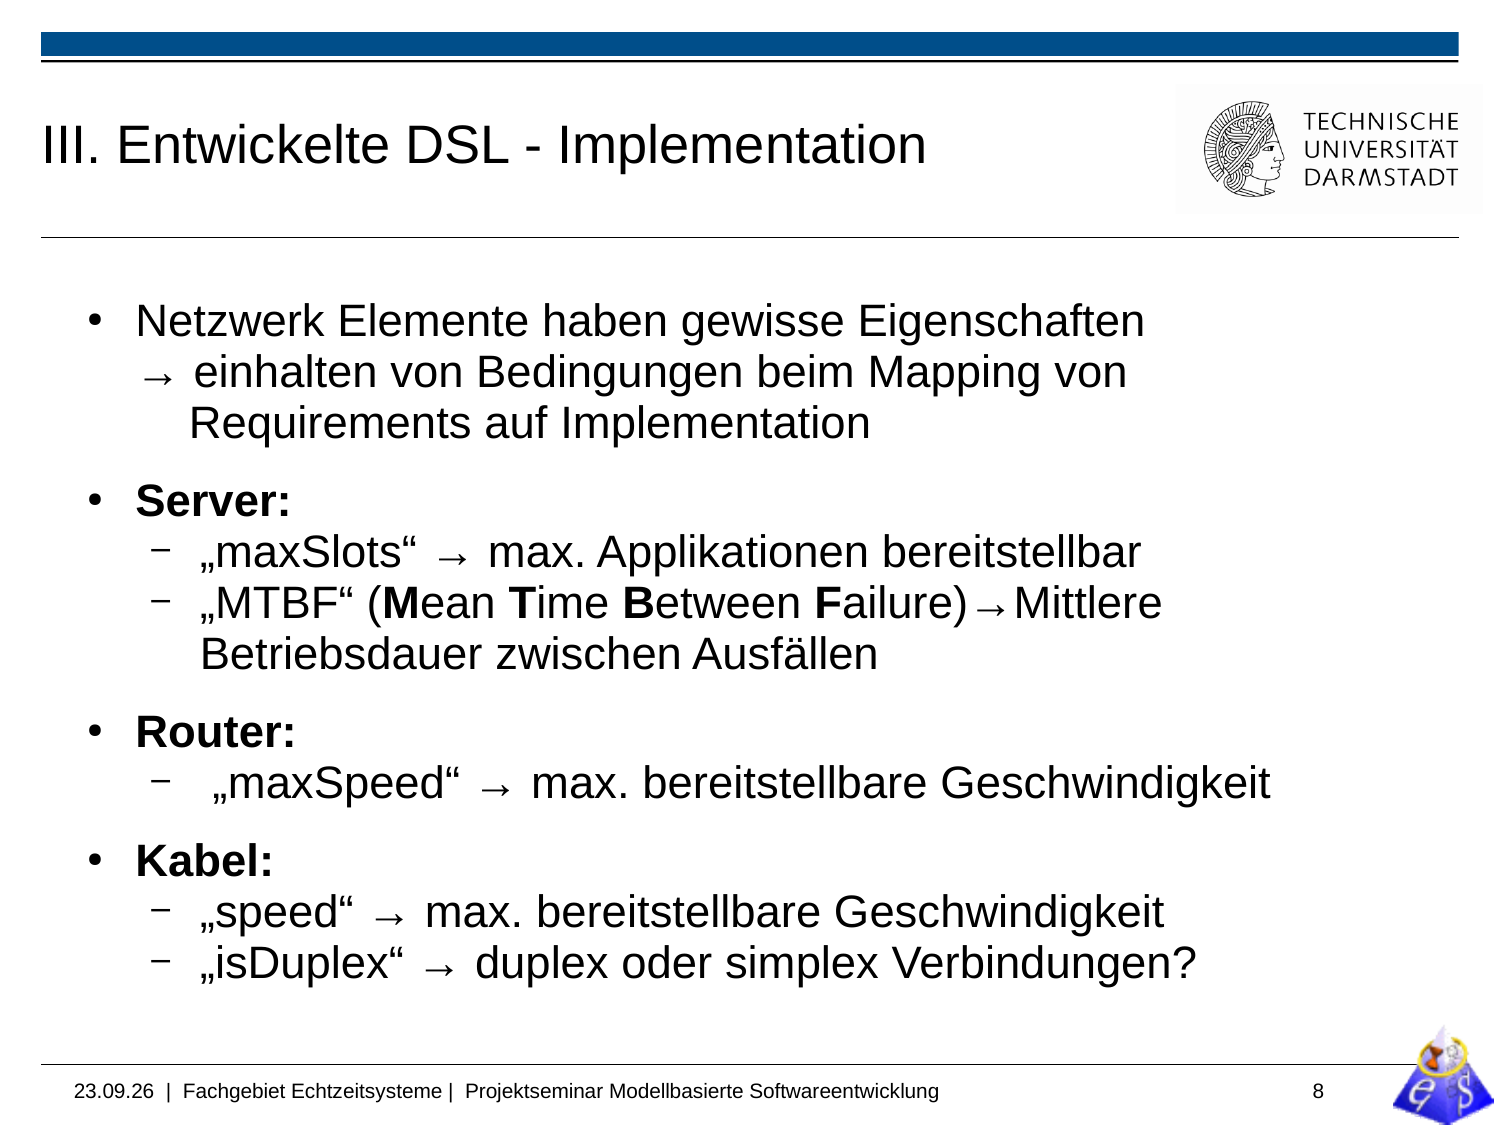

# III. Entwickelte DSL - Implementation
Netzwerk Elemente haben gewisse Eigenschaften
→ einhalten von Bedingungen beim Mapping von
 	 Requirements auf Implementation
Server:
„maxSlots“ → max. Applikationen bereitstellbar
„MTBF“ (Mean Time Between Failure)→Mittlere Betriebsdauer zwischen Ausfällen
Router:
 „maxSpeed“ → max. bereitstellbare Geschwindigkeit
Kabel:
„speed“ → max. bereitstellbare Geschwindigkeit
„isDuplex“ → duplex oder simplex Verbindungen?